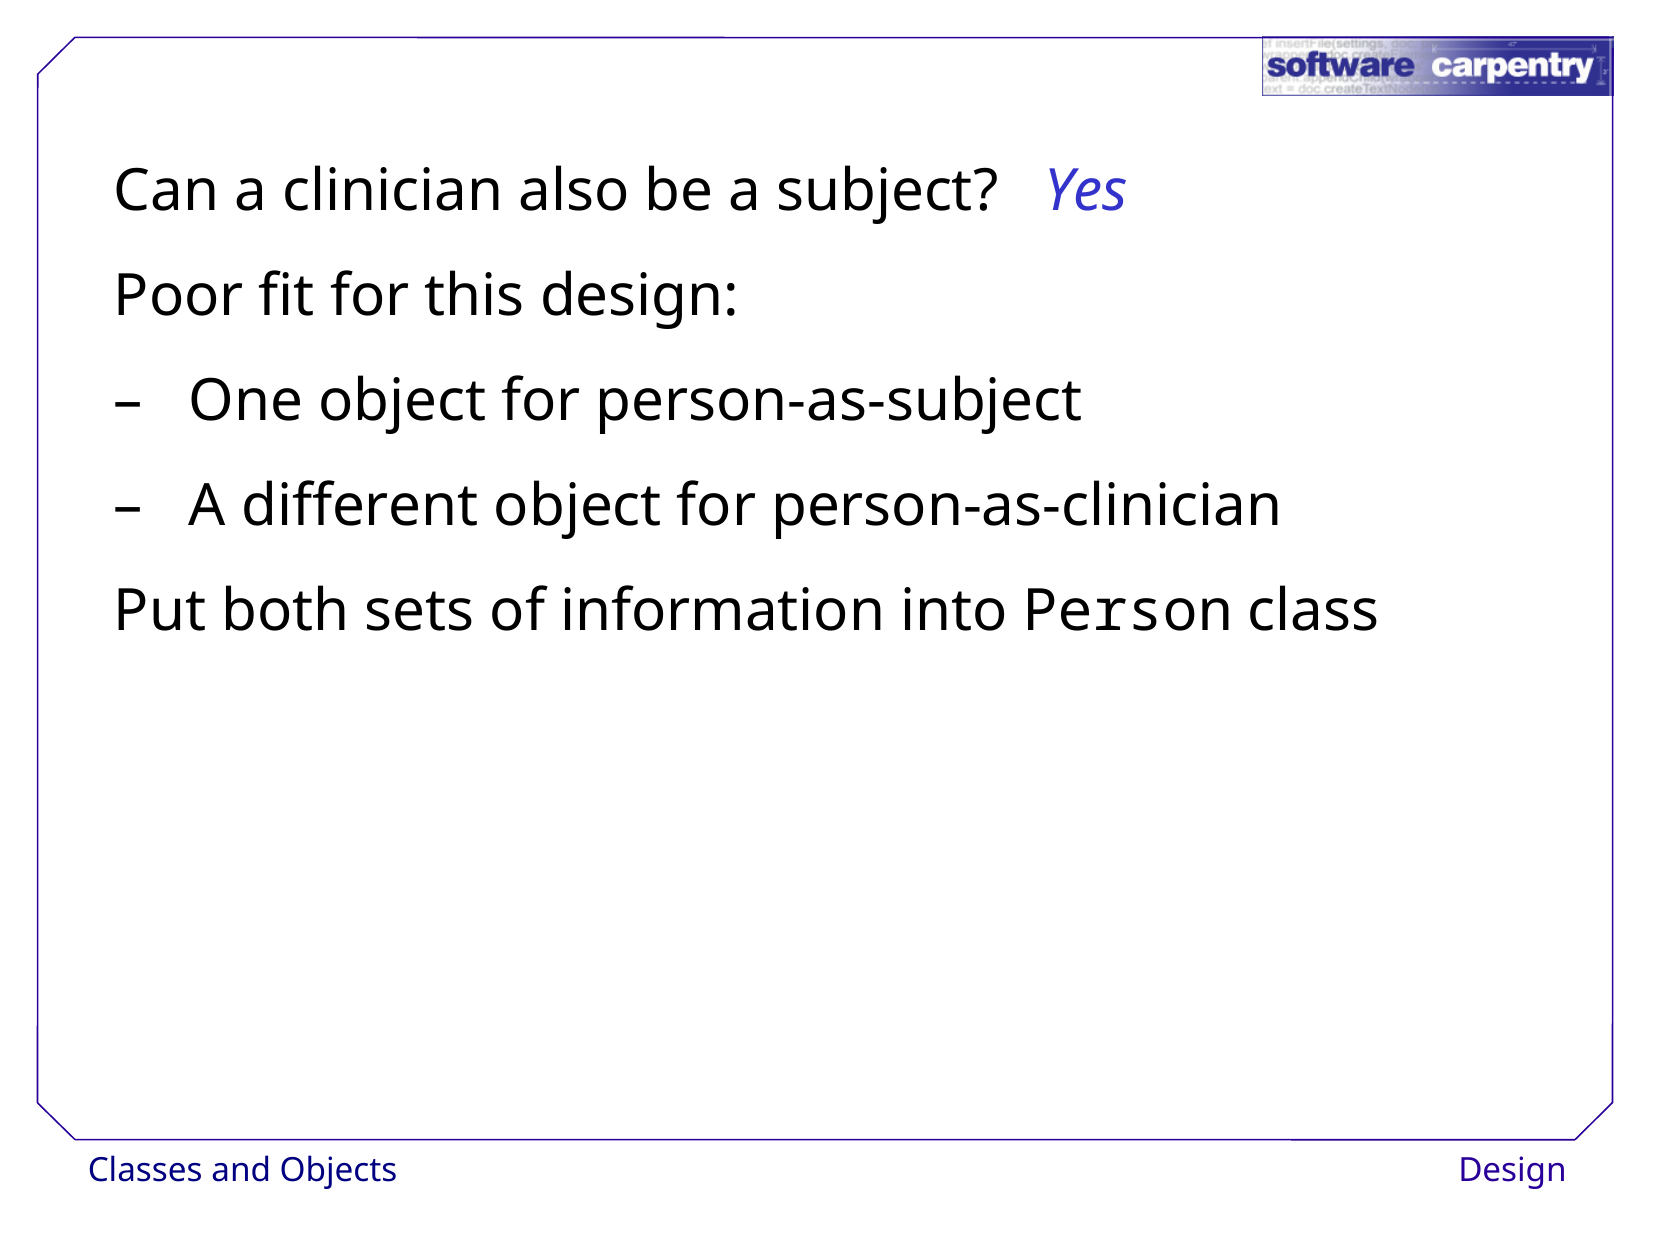

Can a clinician also be a subject? Yes
Poor fit for this design:
–	One object for person-as-subject
–	A different object for person-as-clinician
Put both sets of information into Person class